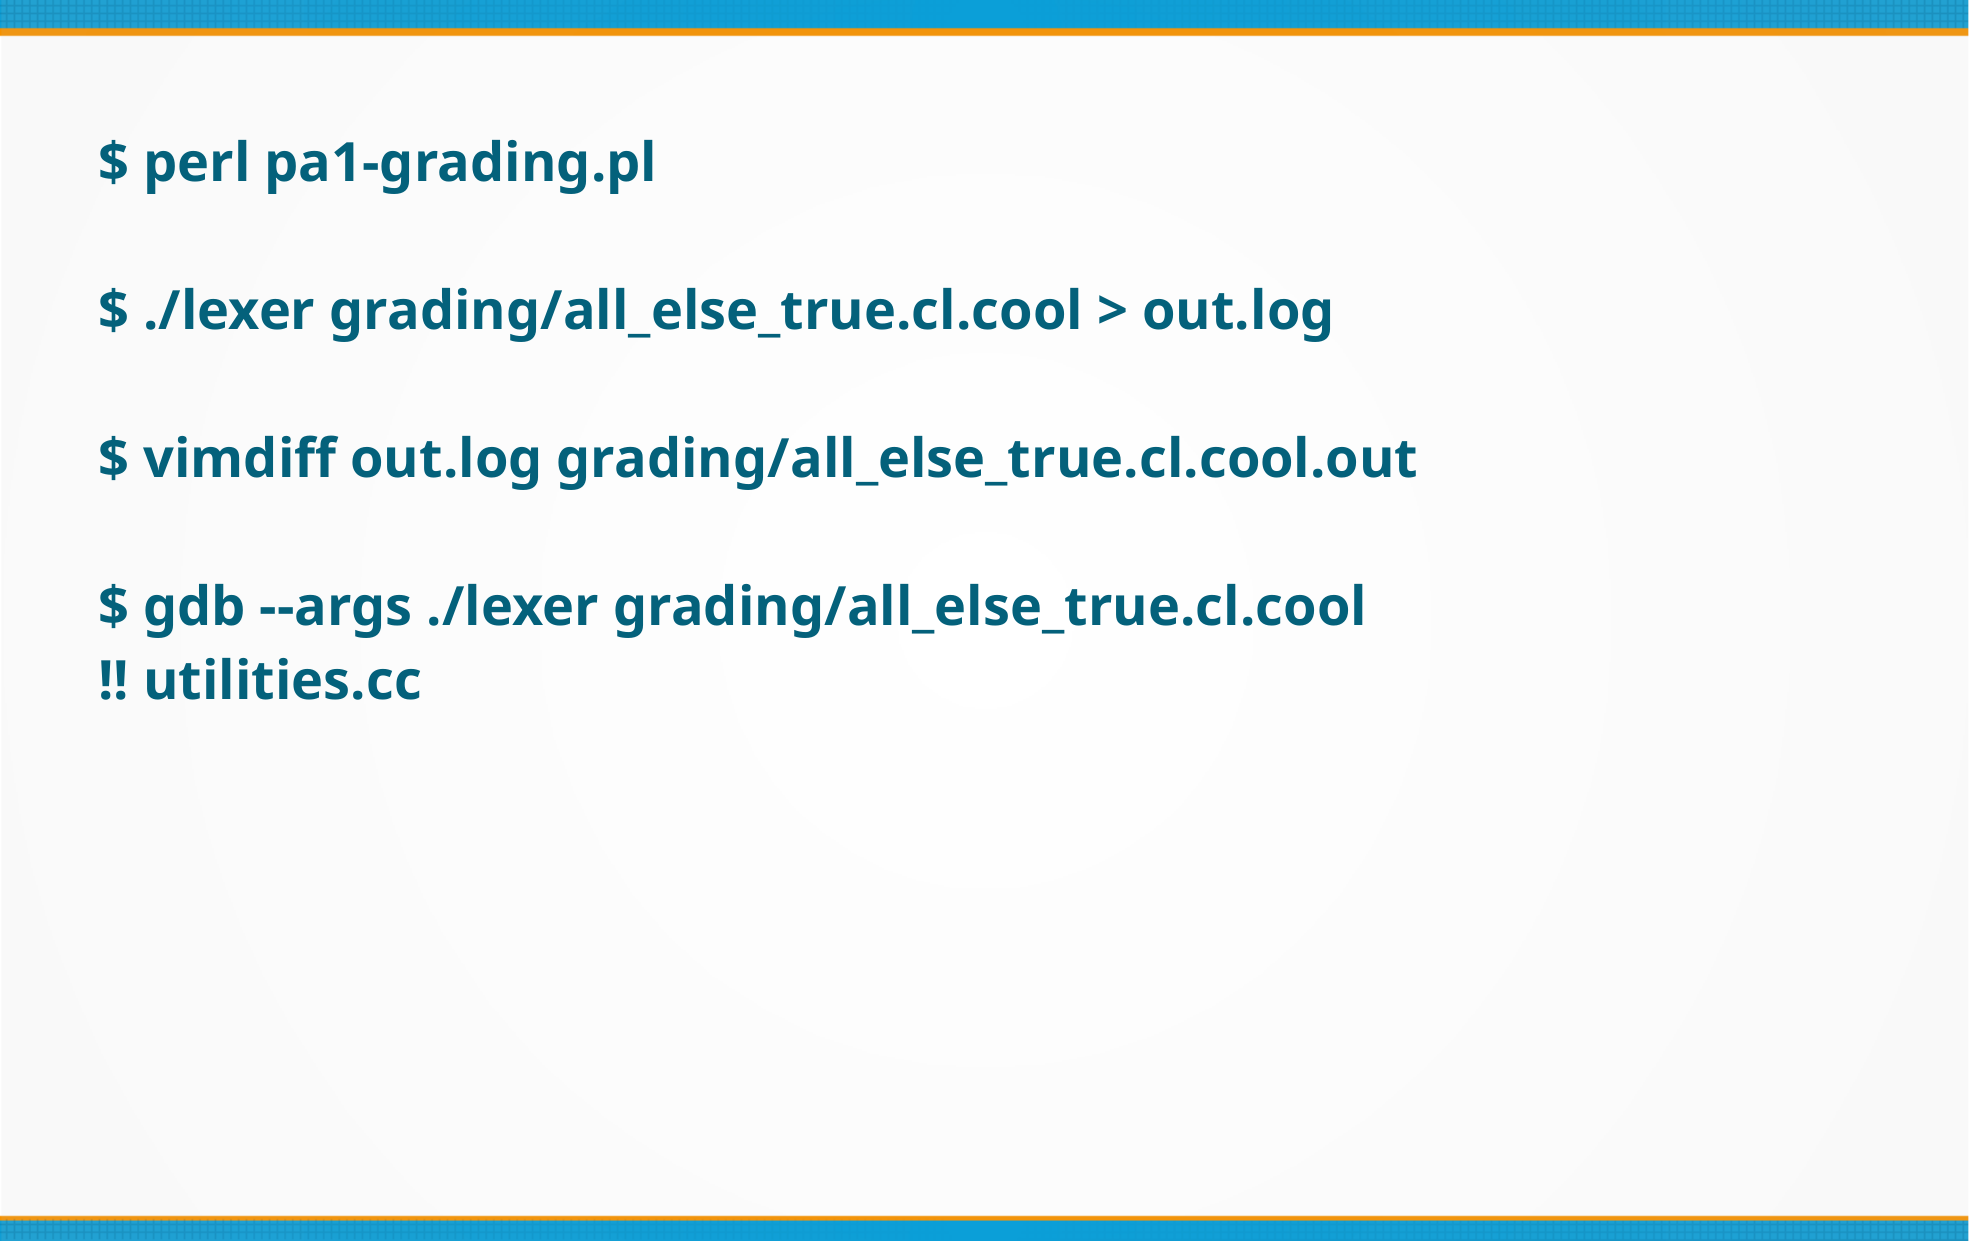

# $ perl pa1-grading.pl
$ ./lexer grading/all_else_true.cl.cool > out.log
$ vimdiff out.log grading/all_else_true.cl.cool.out
$ gdb --args ./lexer grading/all_else_true.cl.cool
!! utilities.cc